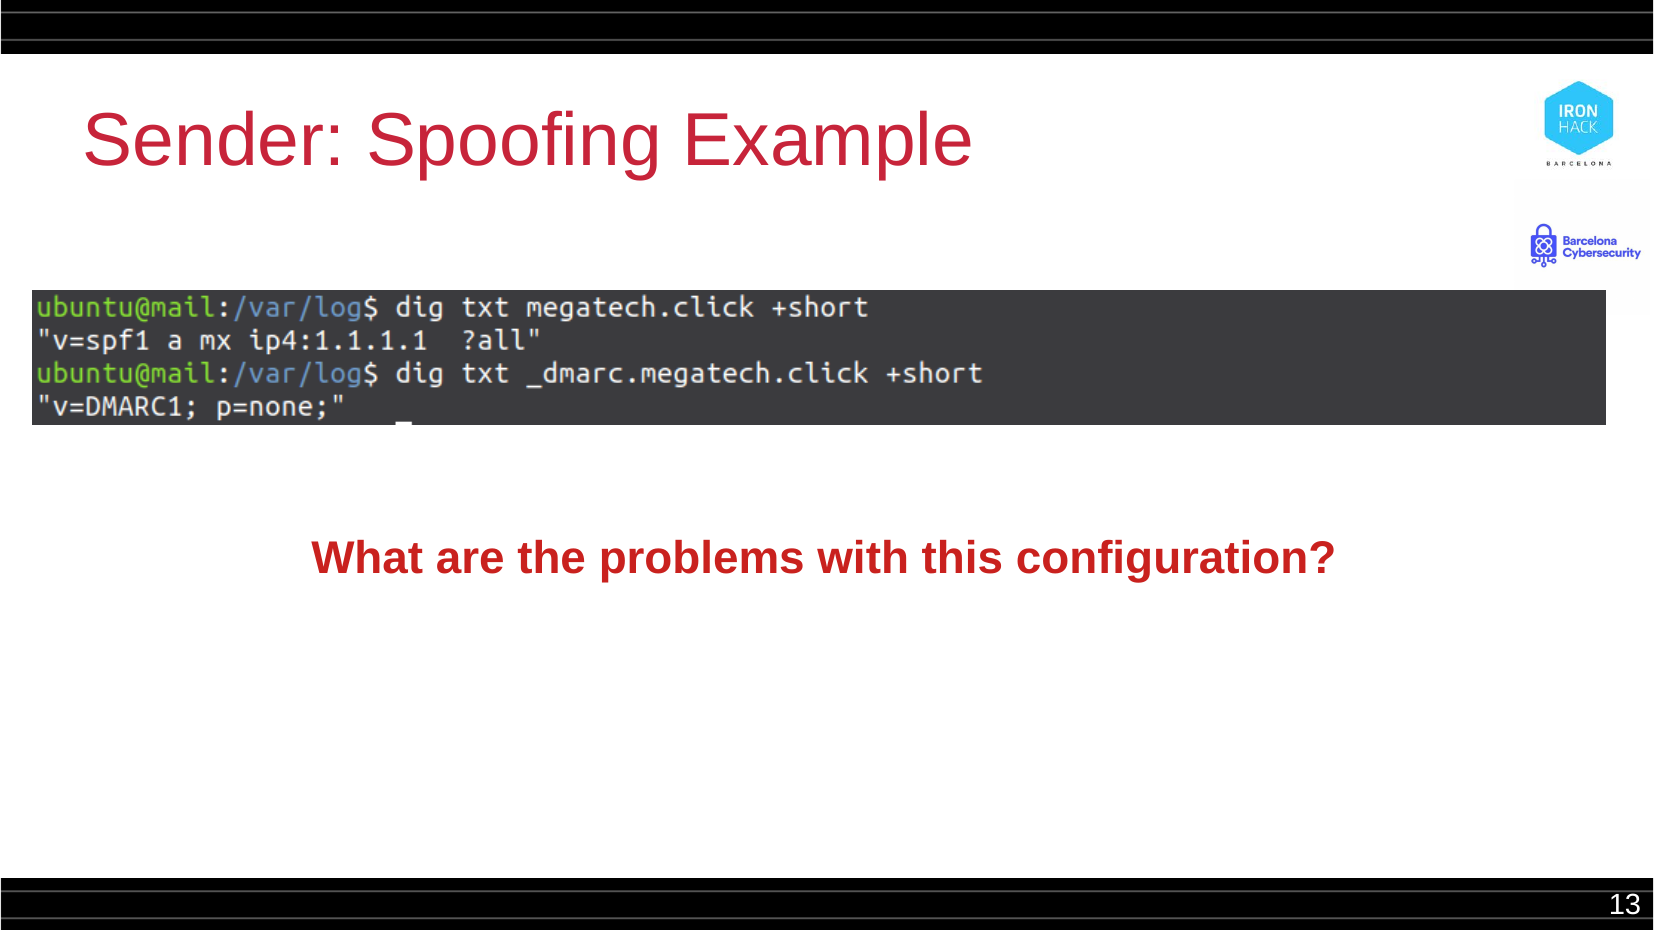

Sender: Spoofing Example
What are the problems with this configuration?